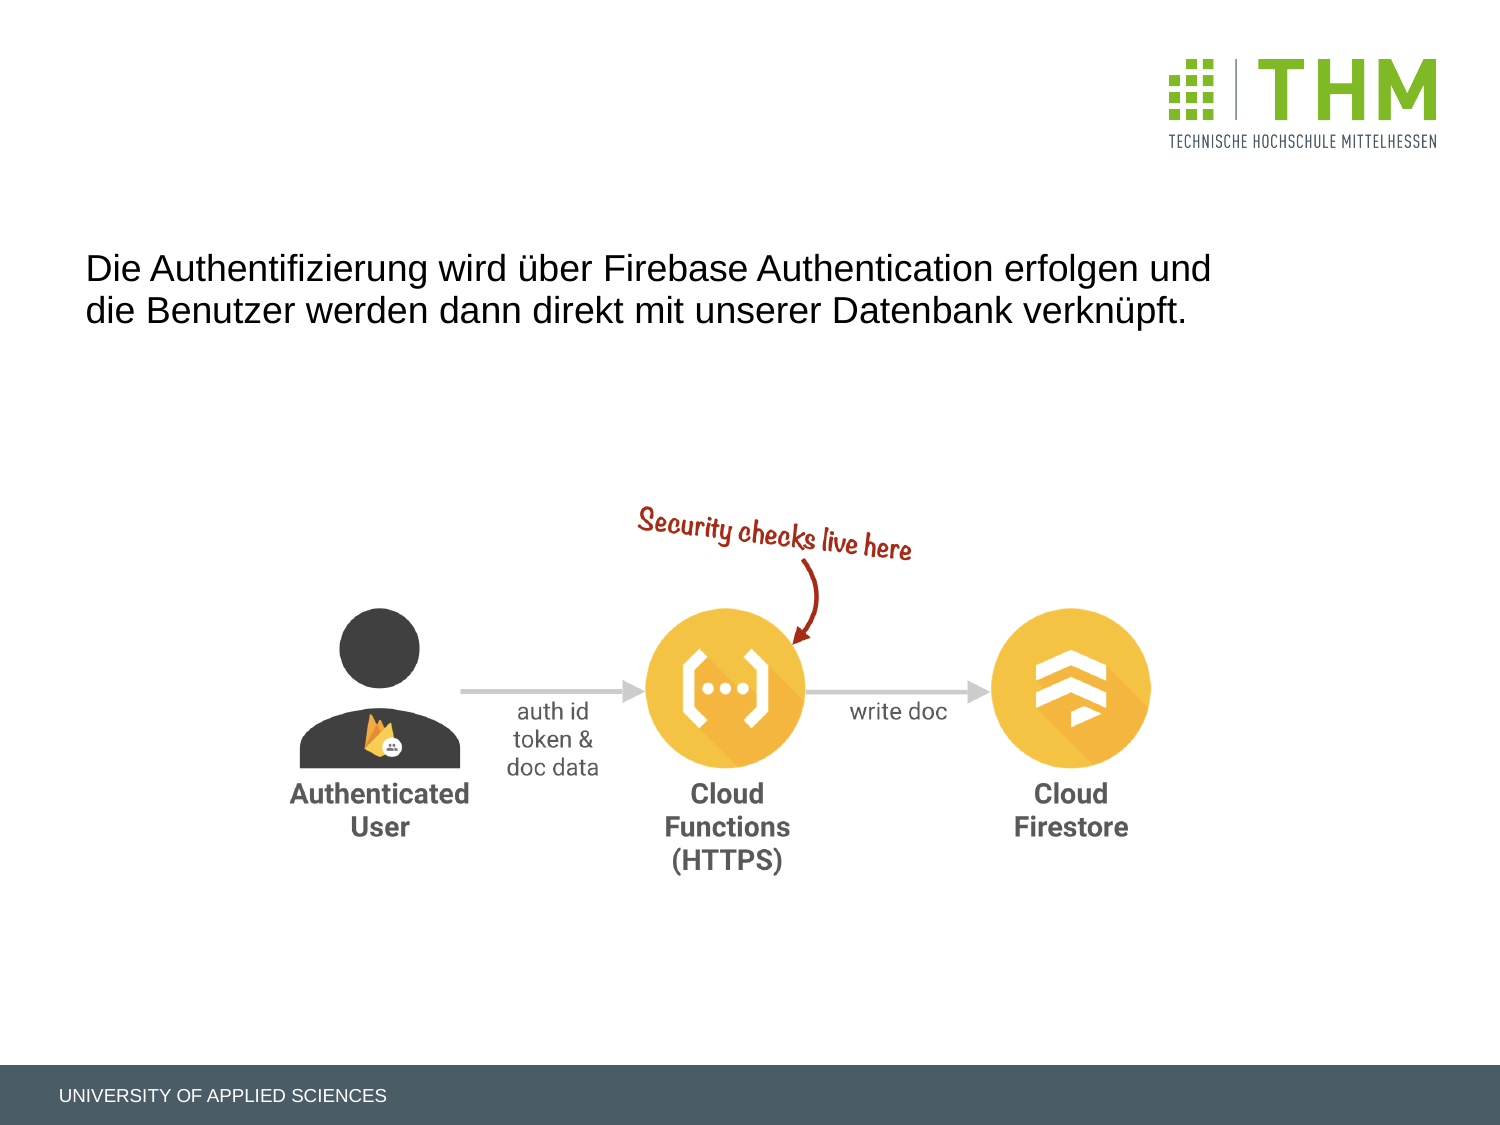

Die Authentifizierung wird über Firebase Authentication erfolgen und
die Benutzer werden dann direkt mit unserer Datenbank verknüpft.